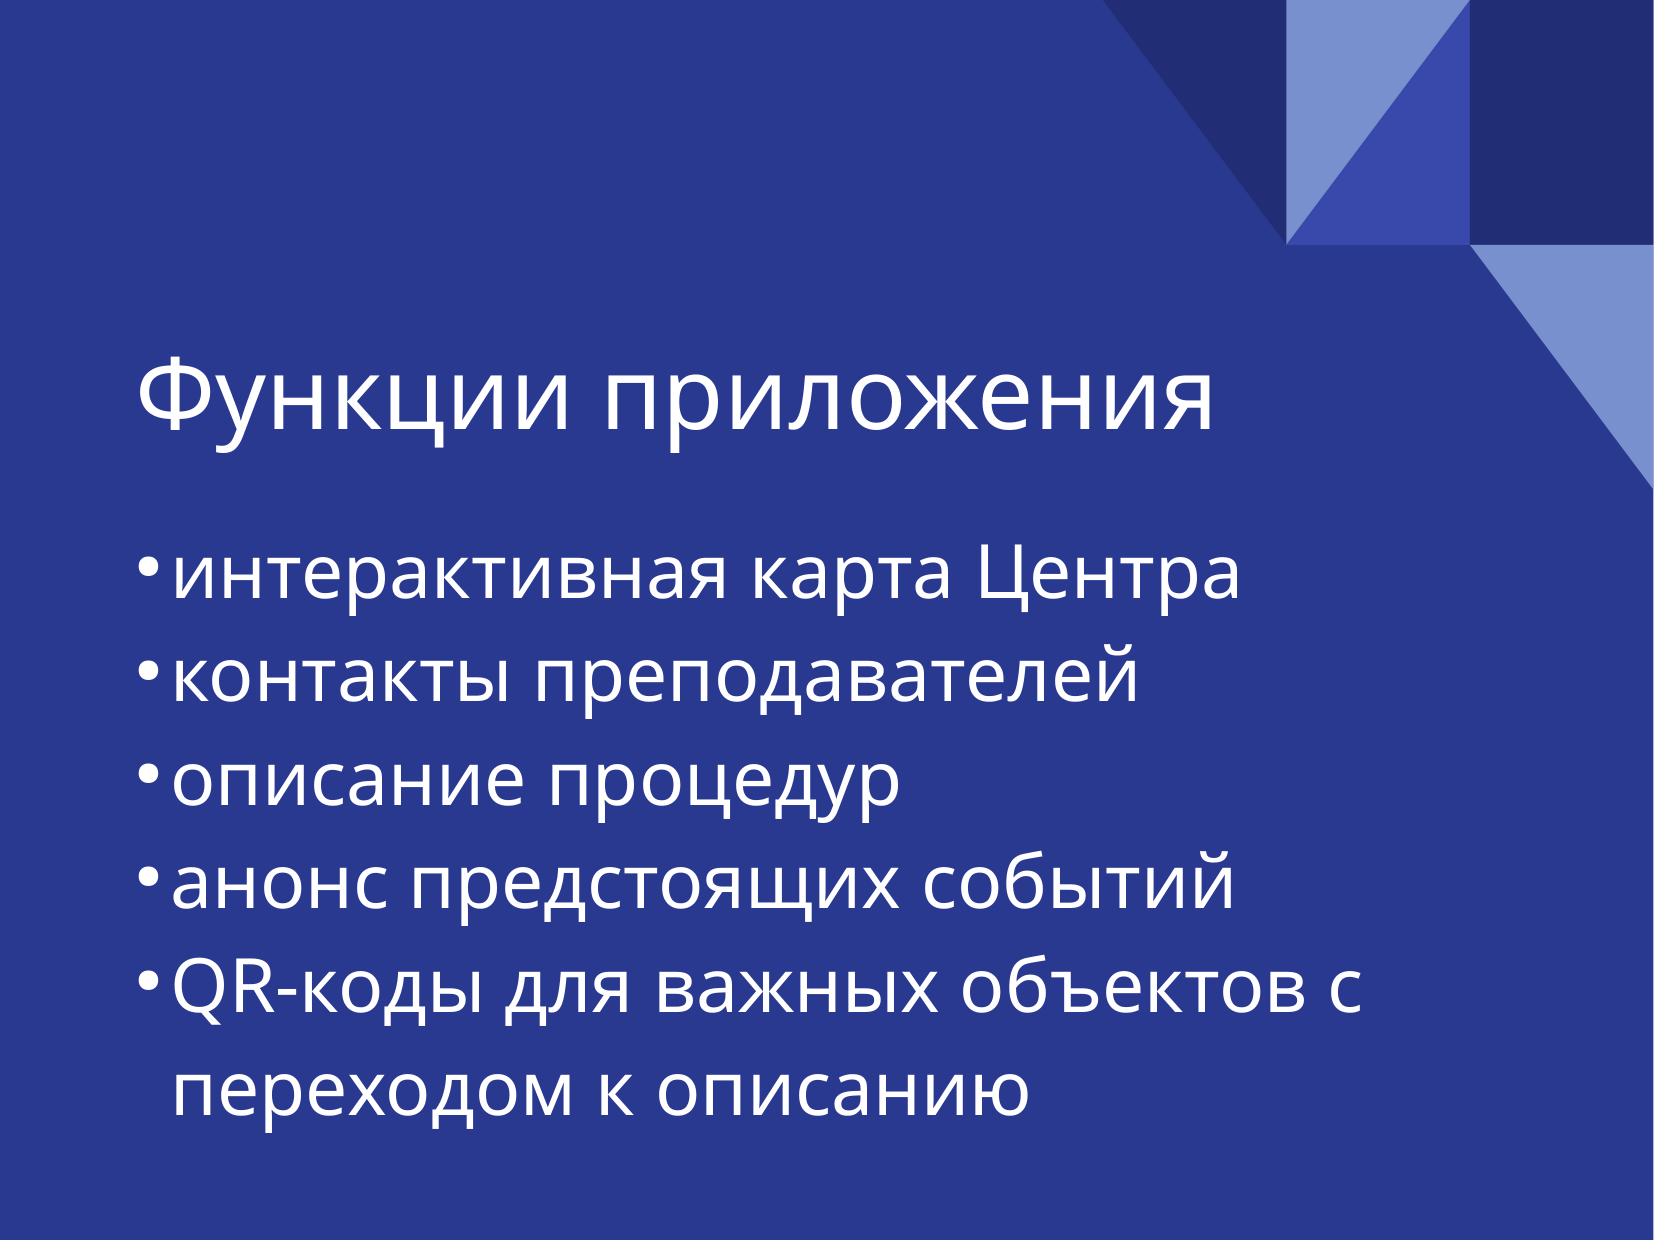

#
Функции приложения
интерактивная карта Центра
контакты преподавателей
описание процедур
анонс предстоящих событий
QR-коды для важных объектов с переходом к описанию